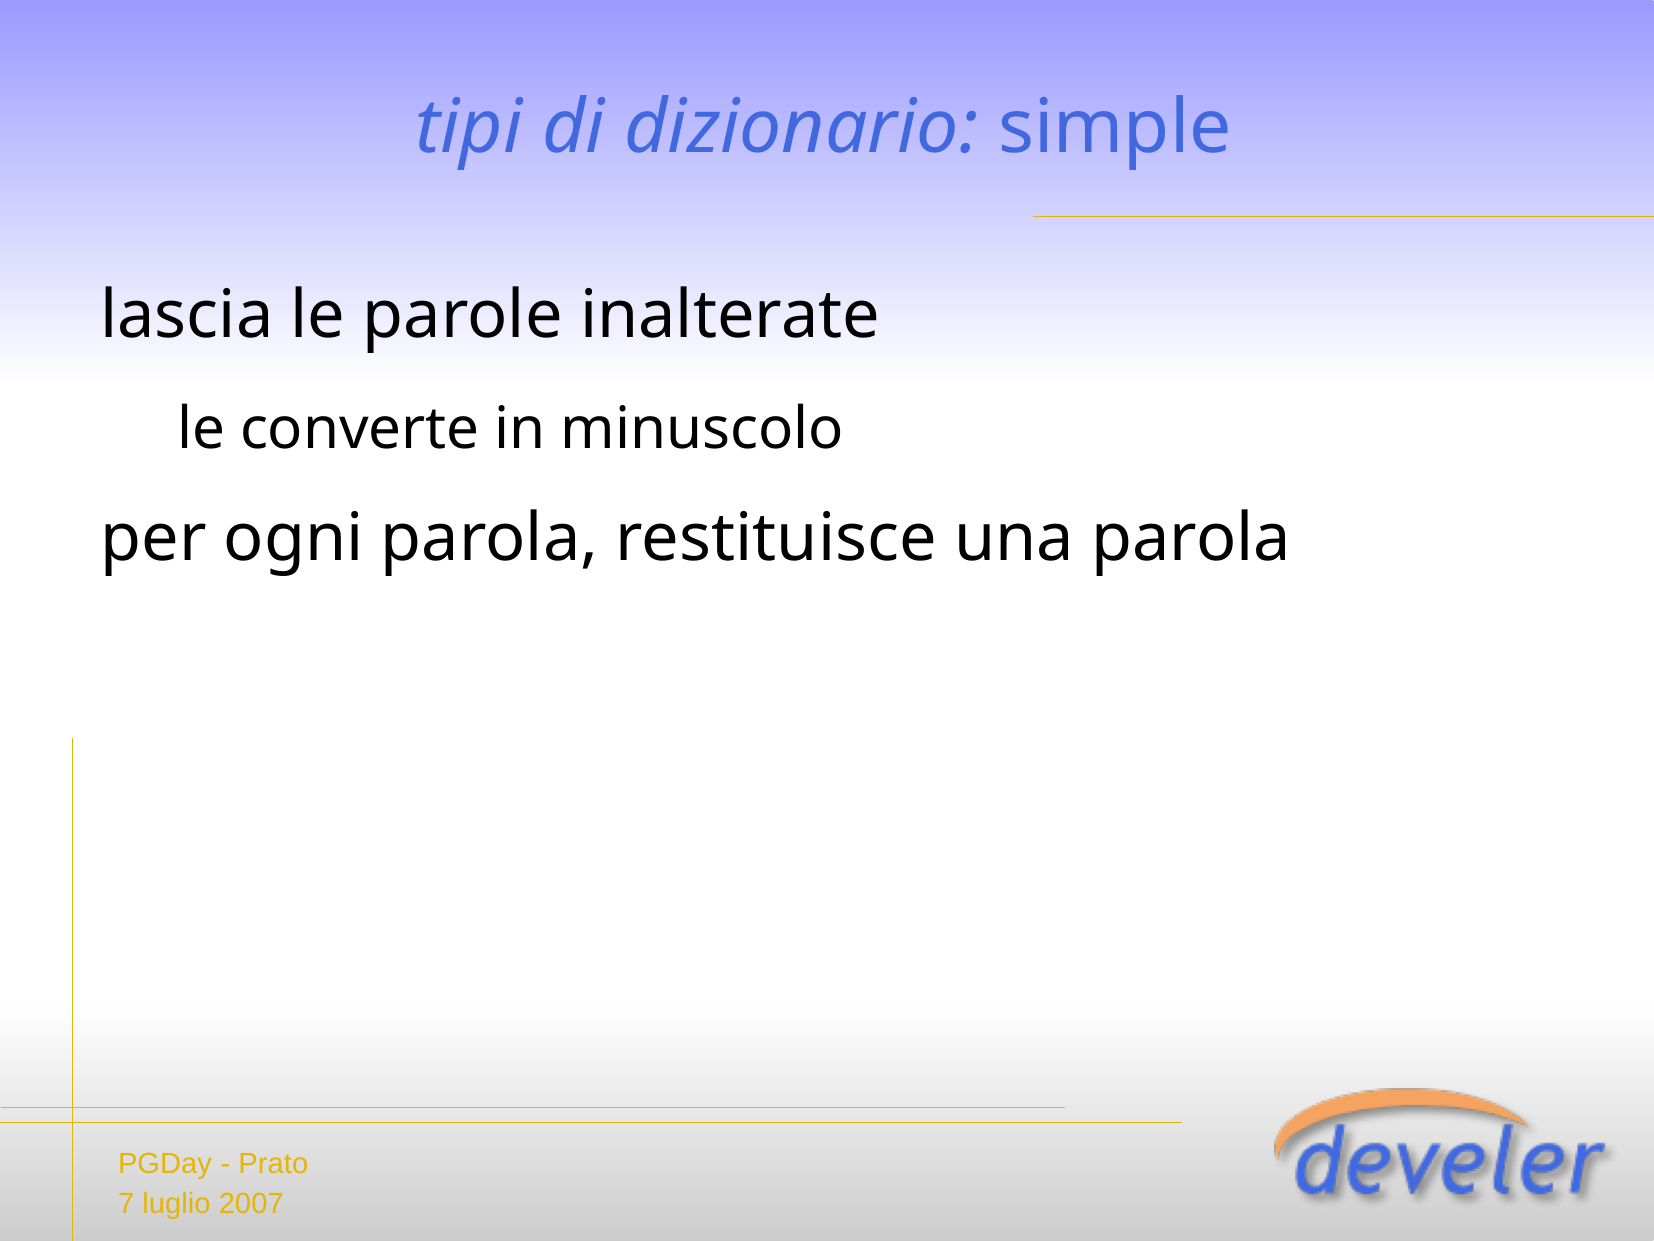

# tipi di dizionario: simple
lascia le parole inalterate
le converte in minuscolo
per ogni parola, restituisce una parola
PGDay - Prato
7 luglio 2007